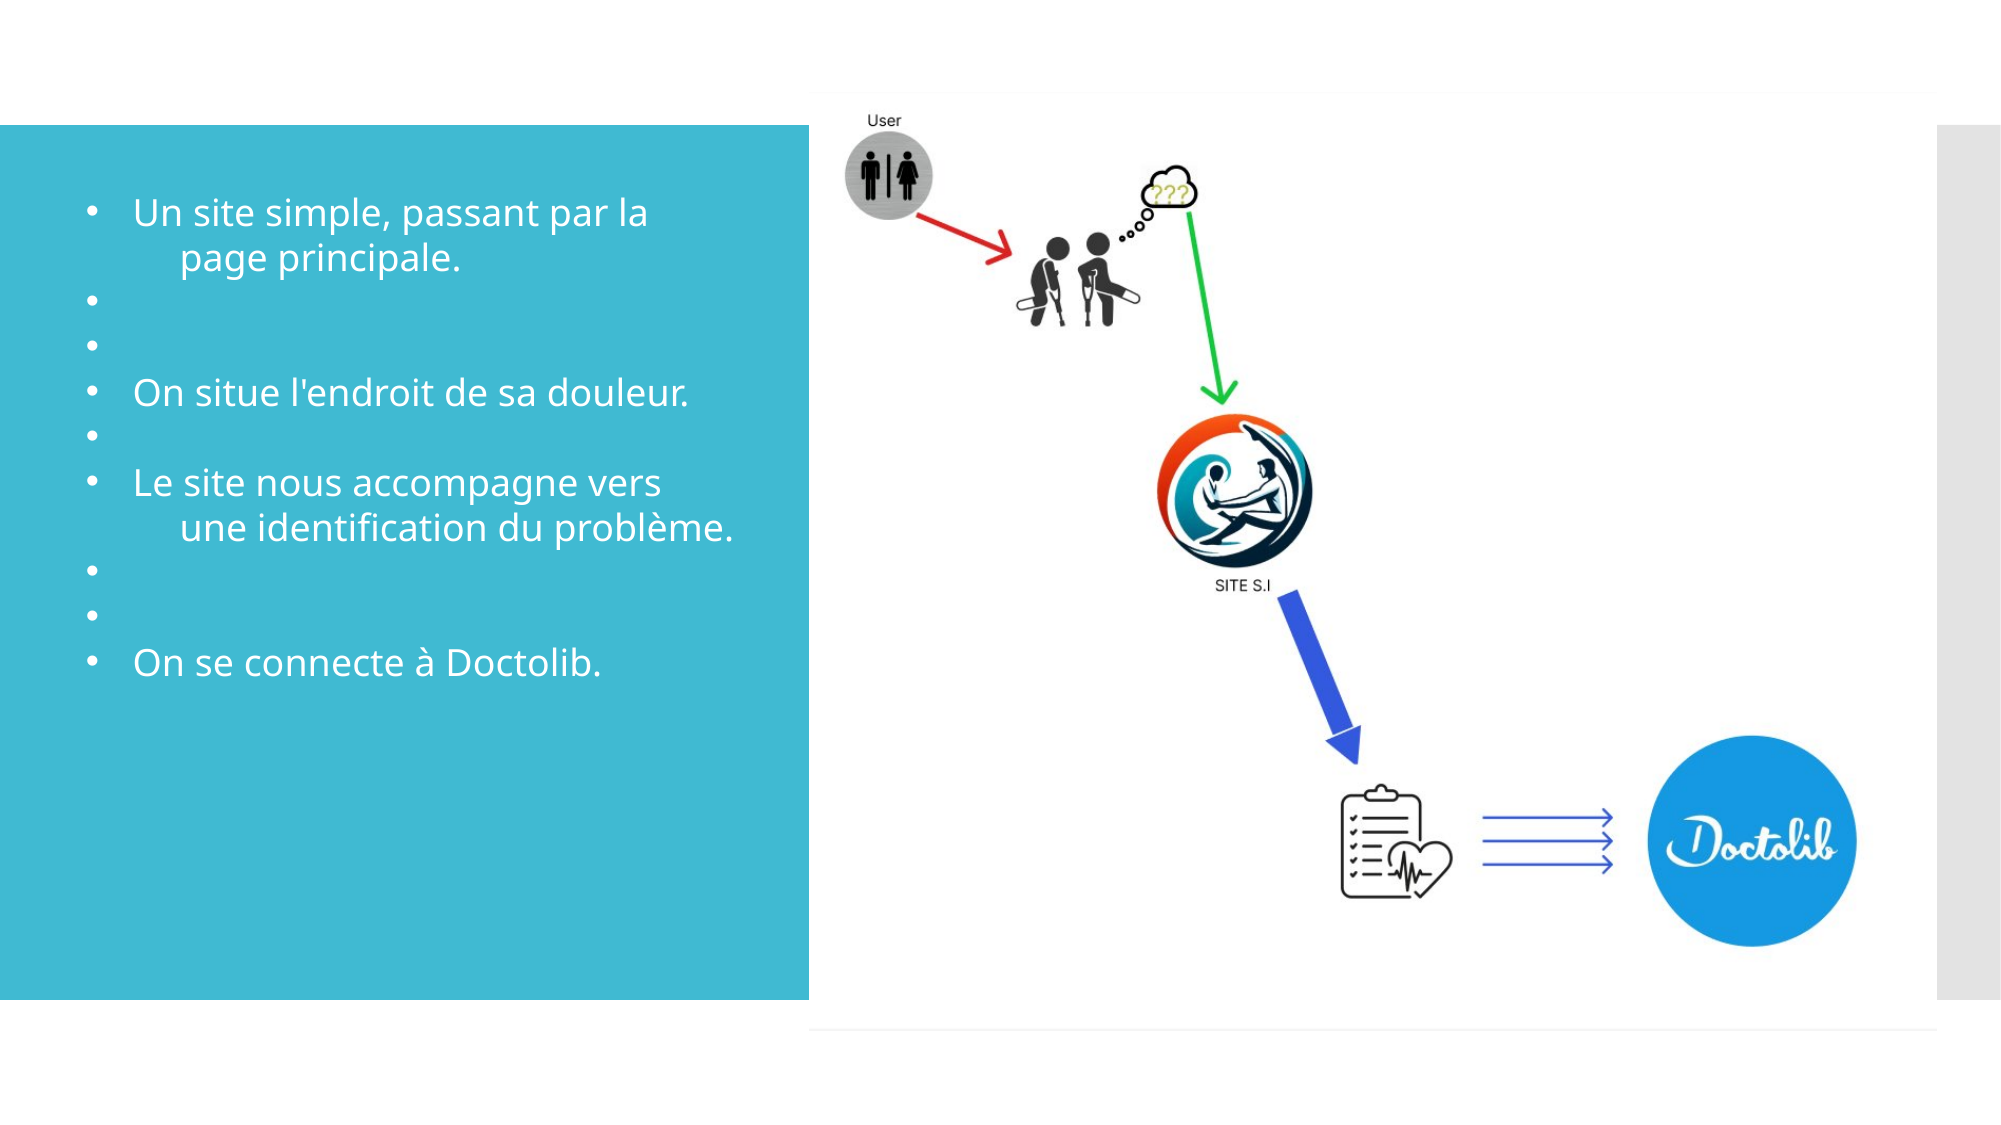

# Comment ça se passe !?
Un site simple, passant par la page principale.
On situe l'endroit de sa douleur.
Le site nous accompagne vers une identification du problème.
On se connecte à Doctolib.